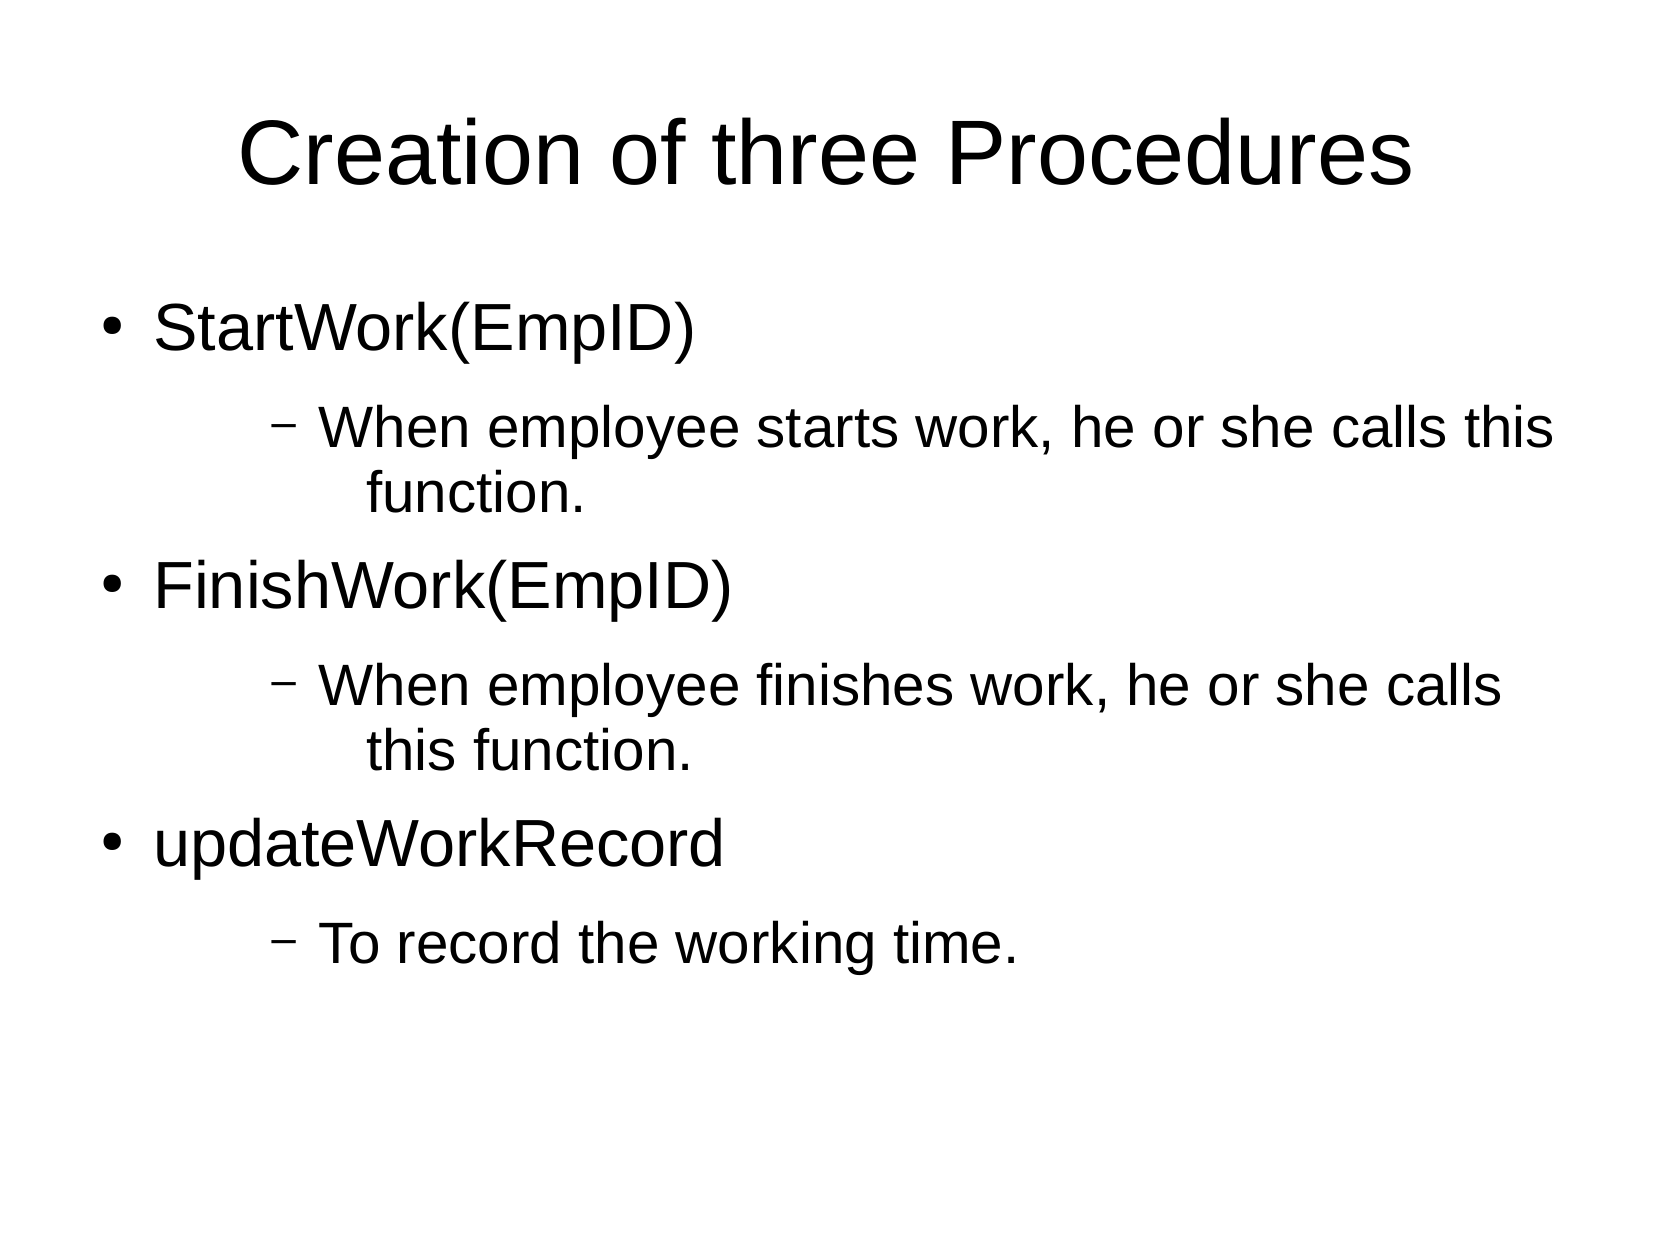

# Creation of three Procedures
StartWork(EmpID)
When employee starts work, he or she calls this function.
FinishWork(EmpID)
When employee finishes work, he or she calls this function.
updateWorkRecord
To record the working time.